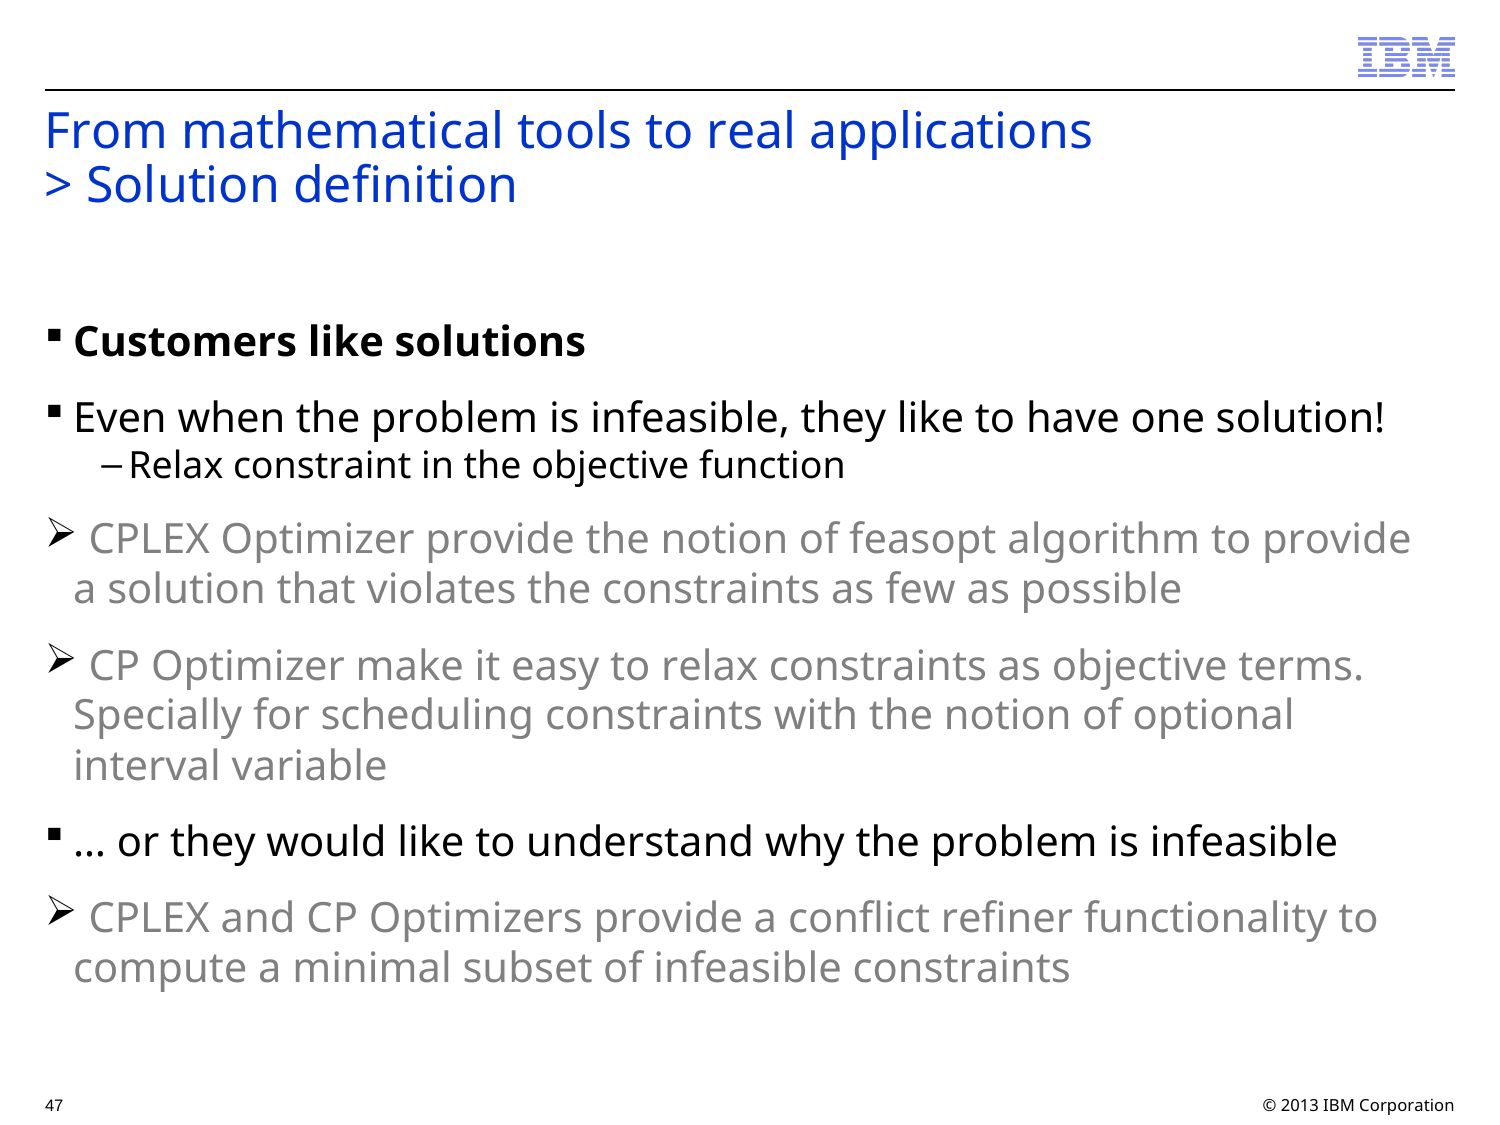

# From mathematical tools to real applications > Solution definition
Customers like solutions
Even when the problem is infeasible, they like to have one solution!
Relax constraint in the objective function
 CPLEX Optimizer provide the notion of feasopt algorithm to provide a solution that violates the constraints as few as possible
 CP Optimizer make it easy to relax constraints as objective terms. Specially for scheduling constraints with the notion of optional interval variable
… or they would like to understand why the problem is infeasible
 CPLEX and CP Optimizers provide a conflict refiner functionality to compute a minimal subset of infeasible constraints
47